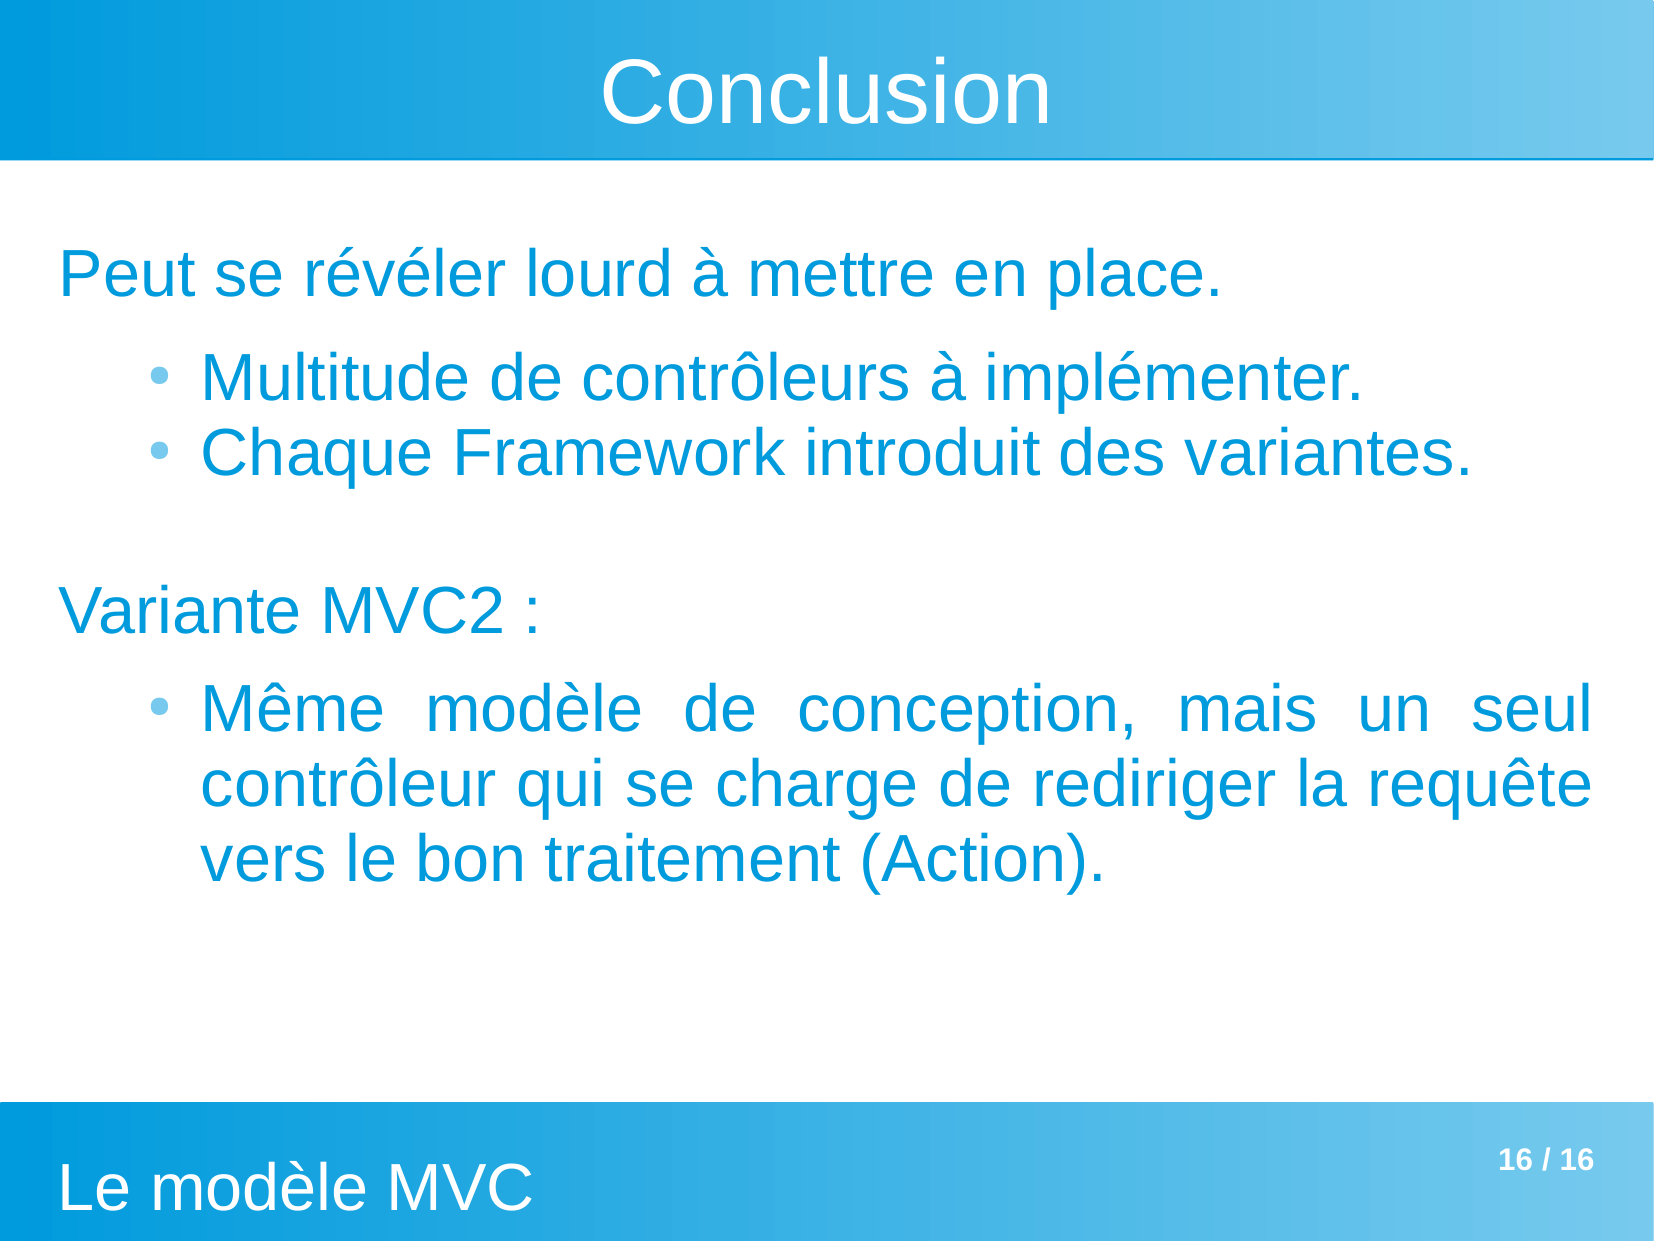

# Conclusion
Peut se révéler lourd à mettre en place.
Multitude de contrôleurs à implémenter.
Chaque Framework introduit des variantes.
Variante MVC2 :
Même modèle de conception, mais un seul contrôleur qui se charge de rediriger la requête vers le bon traitement (Action).
16